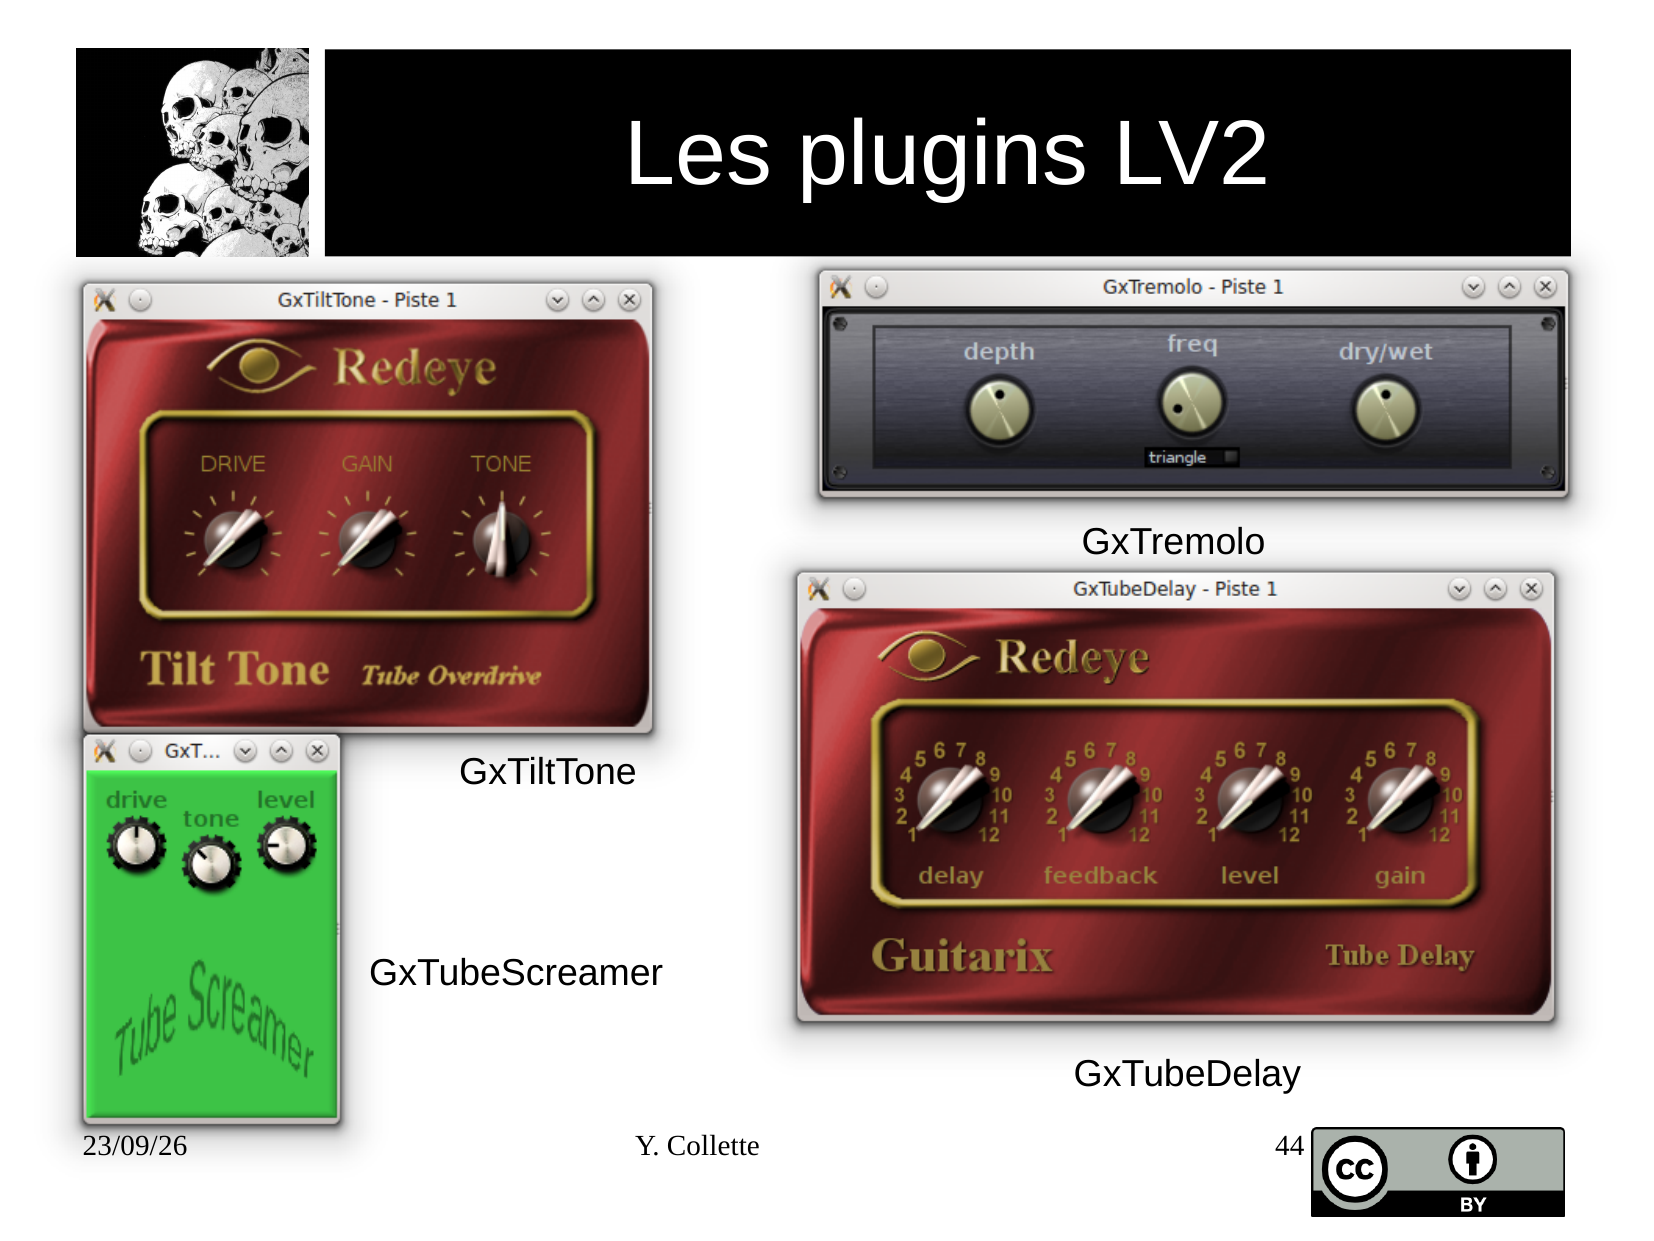

# Les plugins LV2
GxTremolo
GxTiltTone
GxTubeScreamer
GxTubeDelay
Y. Collette
44